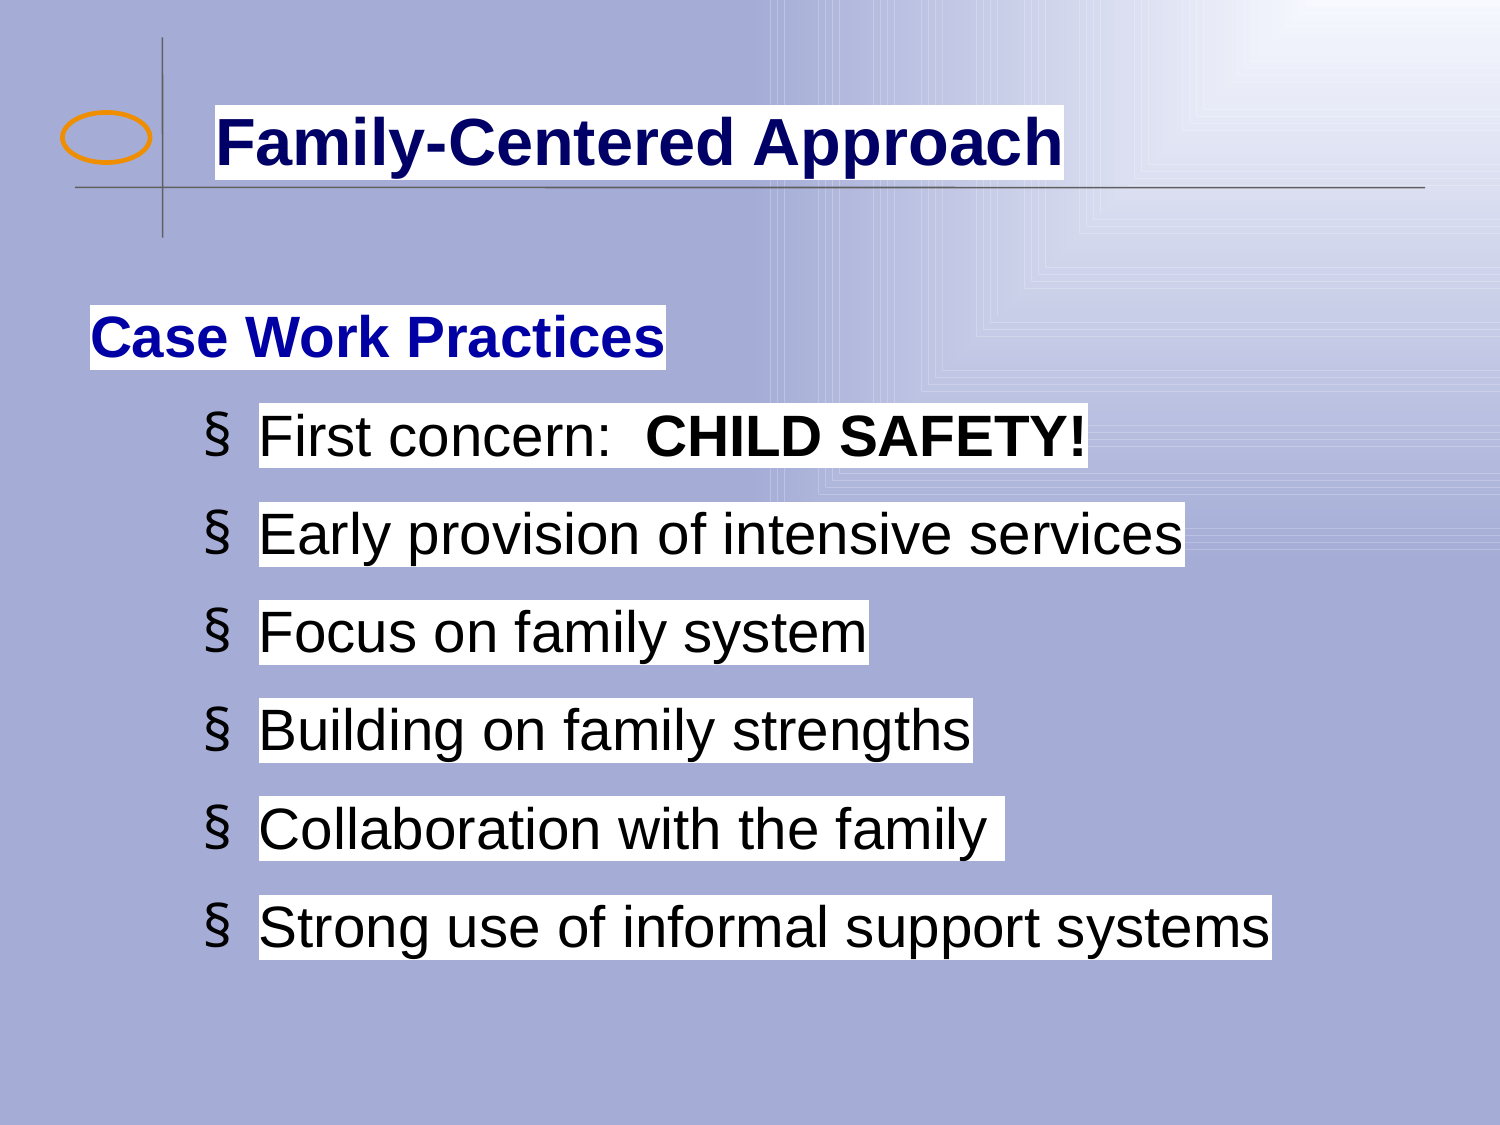

# Family-Centered Approach
Case Work Practices
First concern: CHILD SAFETY!
Early provision of intensive services
Focus on family system
Building on family strengths
Collaboration with the family
Strong use of informal support systems